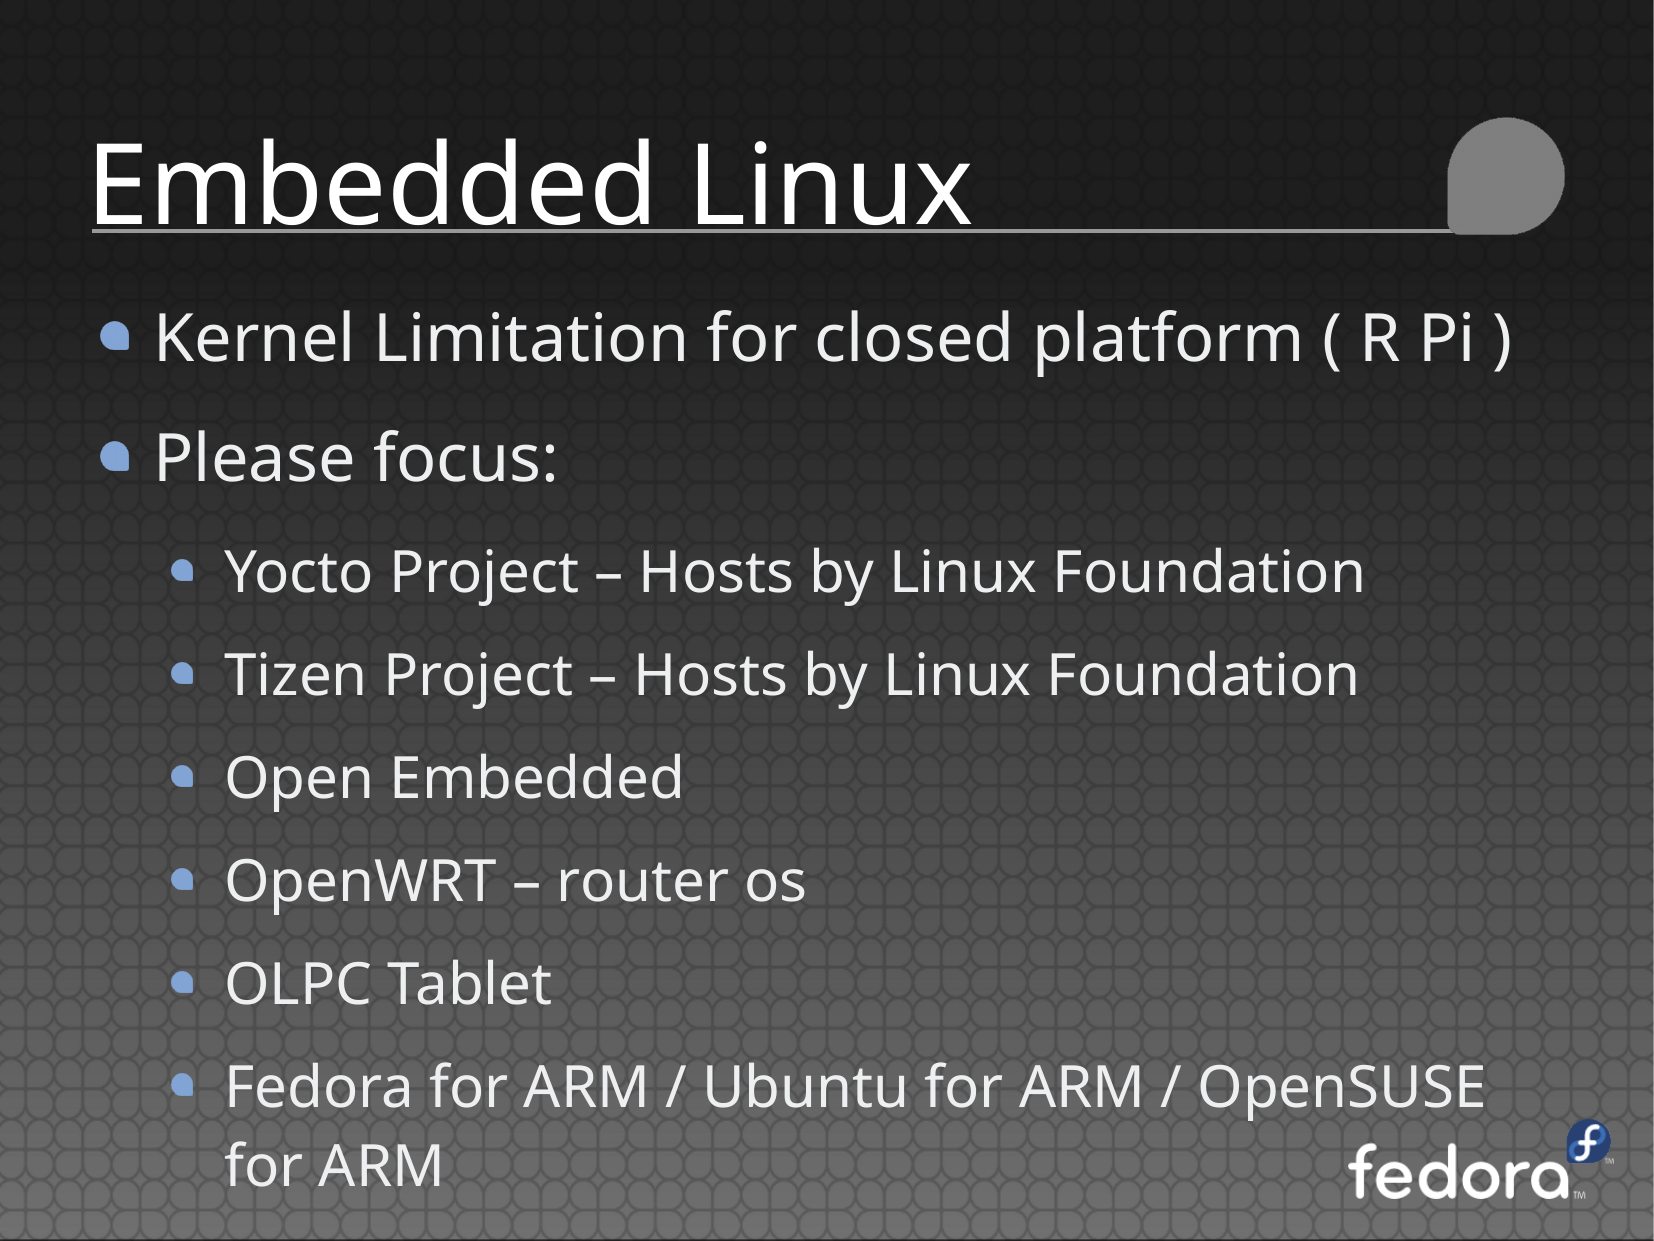

# Embedded Linux
Kernel Limitation for closed platform ( R Pi )
Please focus:
Yocto Project – Hosts by Linux Foundation
Tizen Project – Hosts by Linux Foundation
Open Embedded
OpenWRT – router os
OLPC Tablet
Fedora for ARM / Ubuntu for ARM / OpenSUSE for ARM